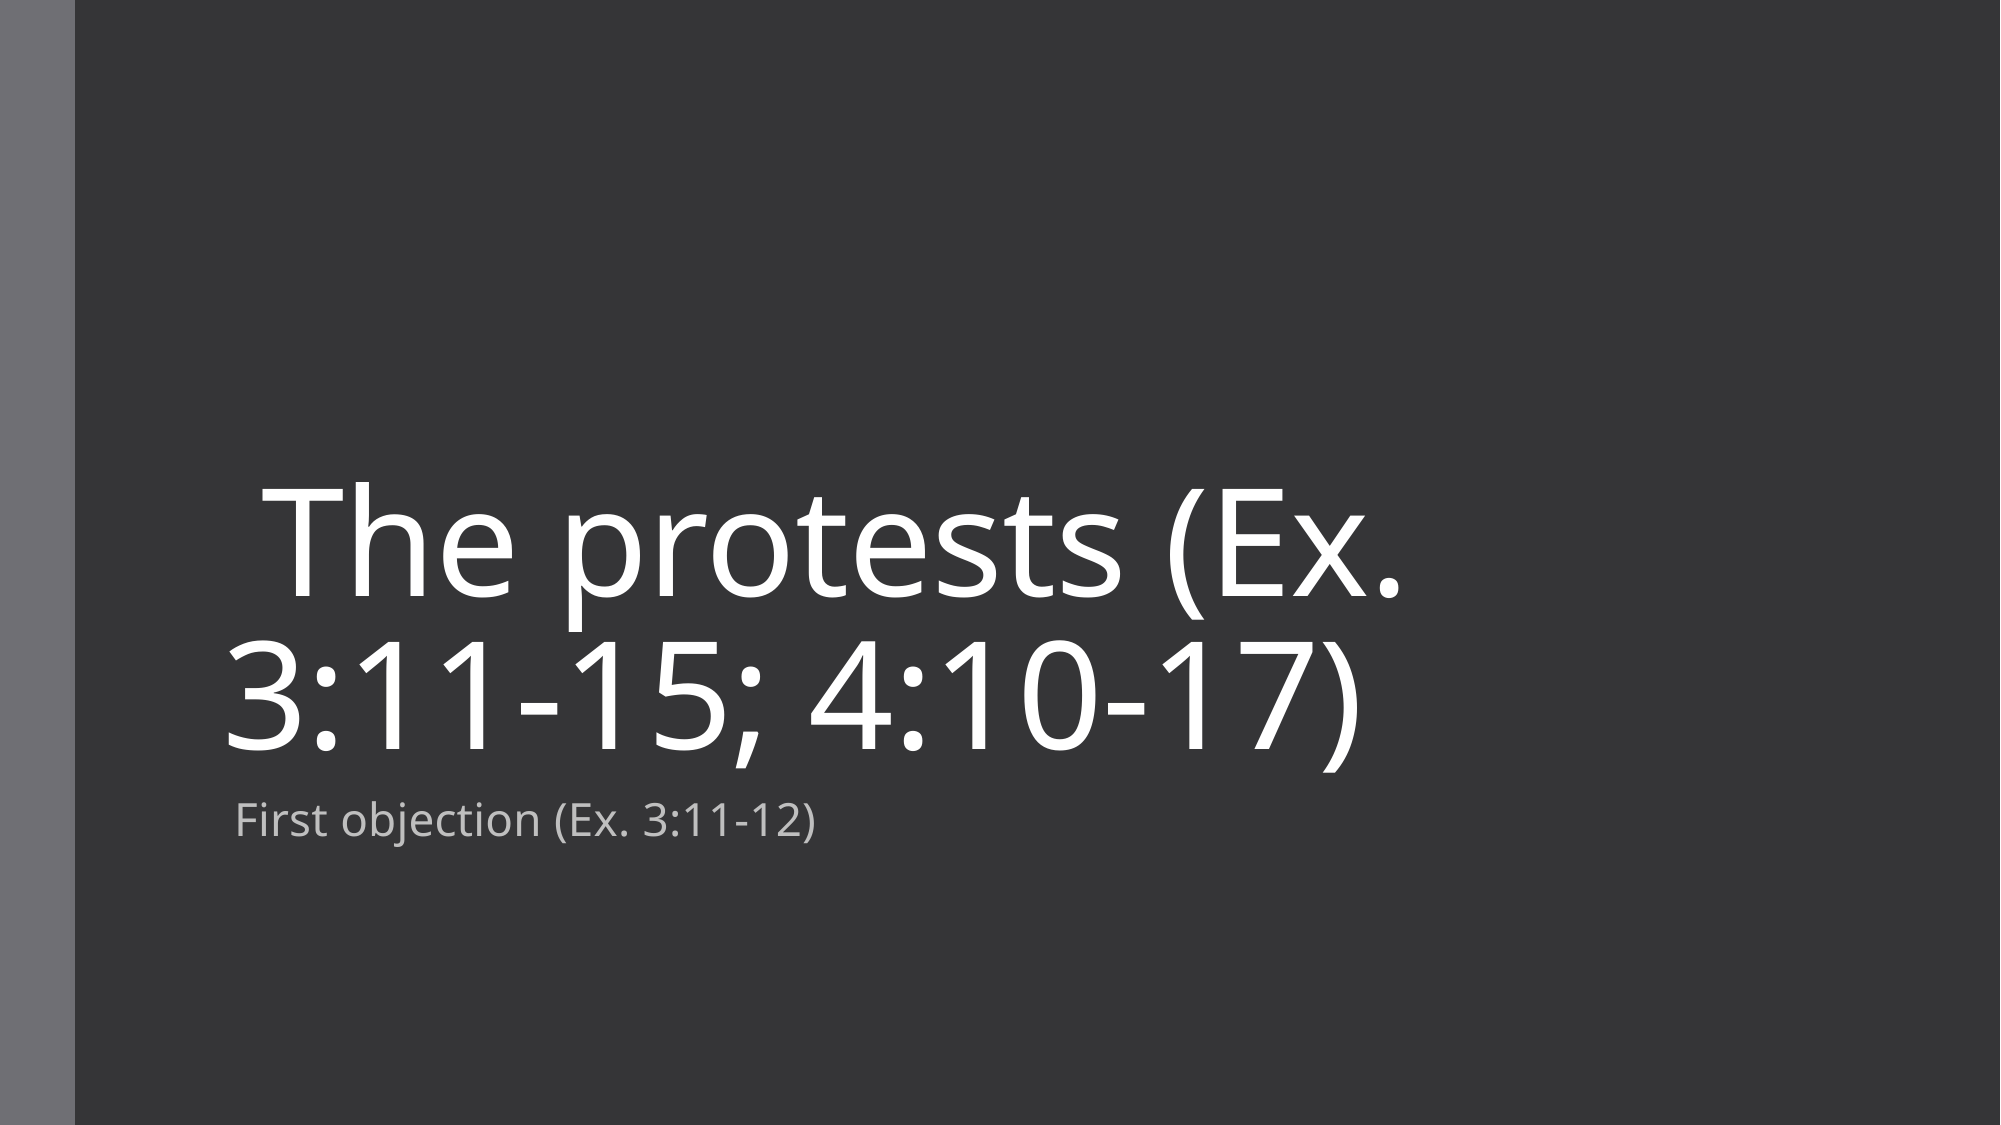

# The protests (Ex. 3:11-15; 4:10-17)
 First objection (Ex. 3:11-12)